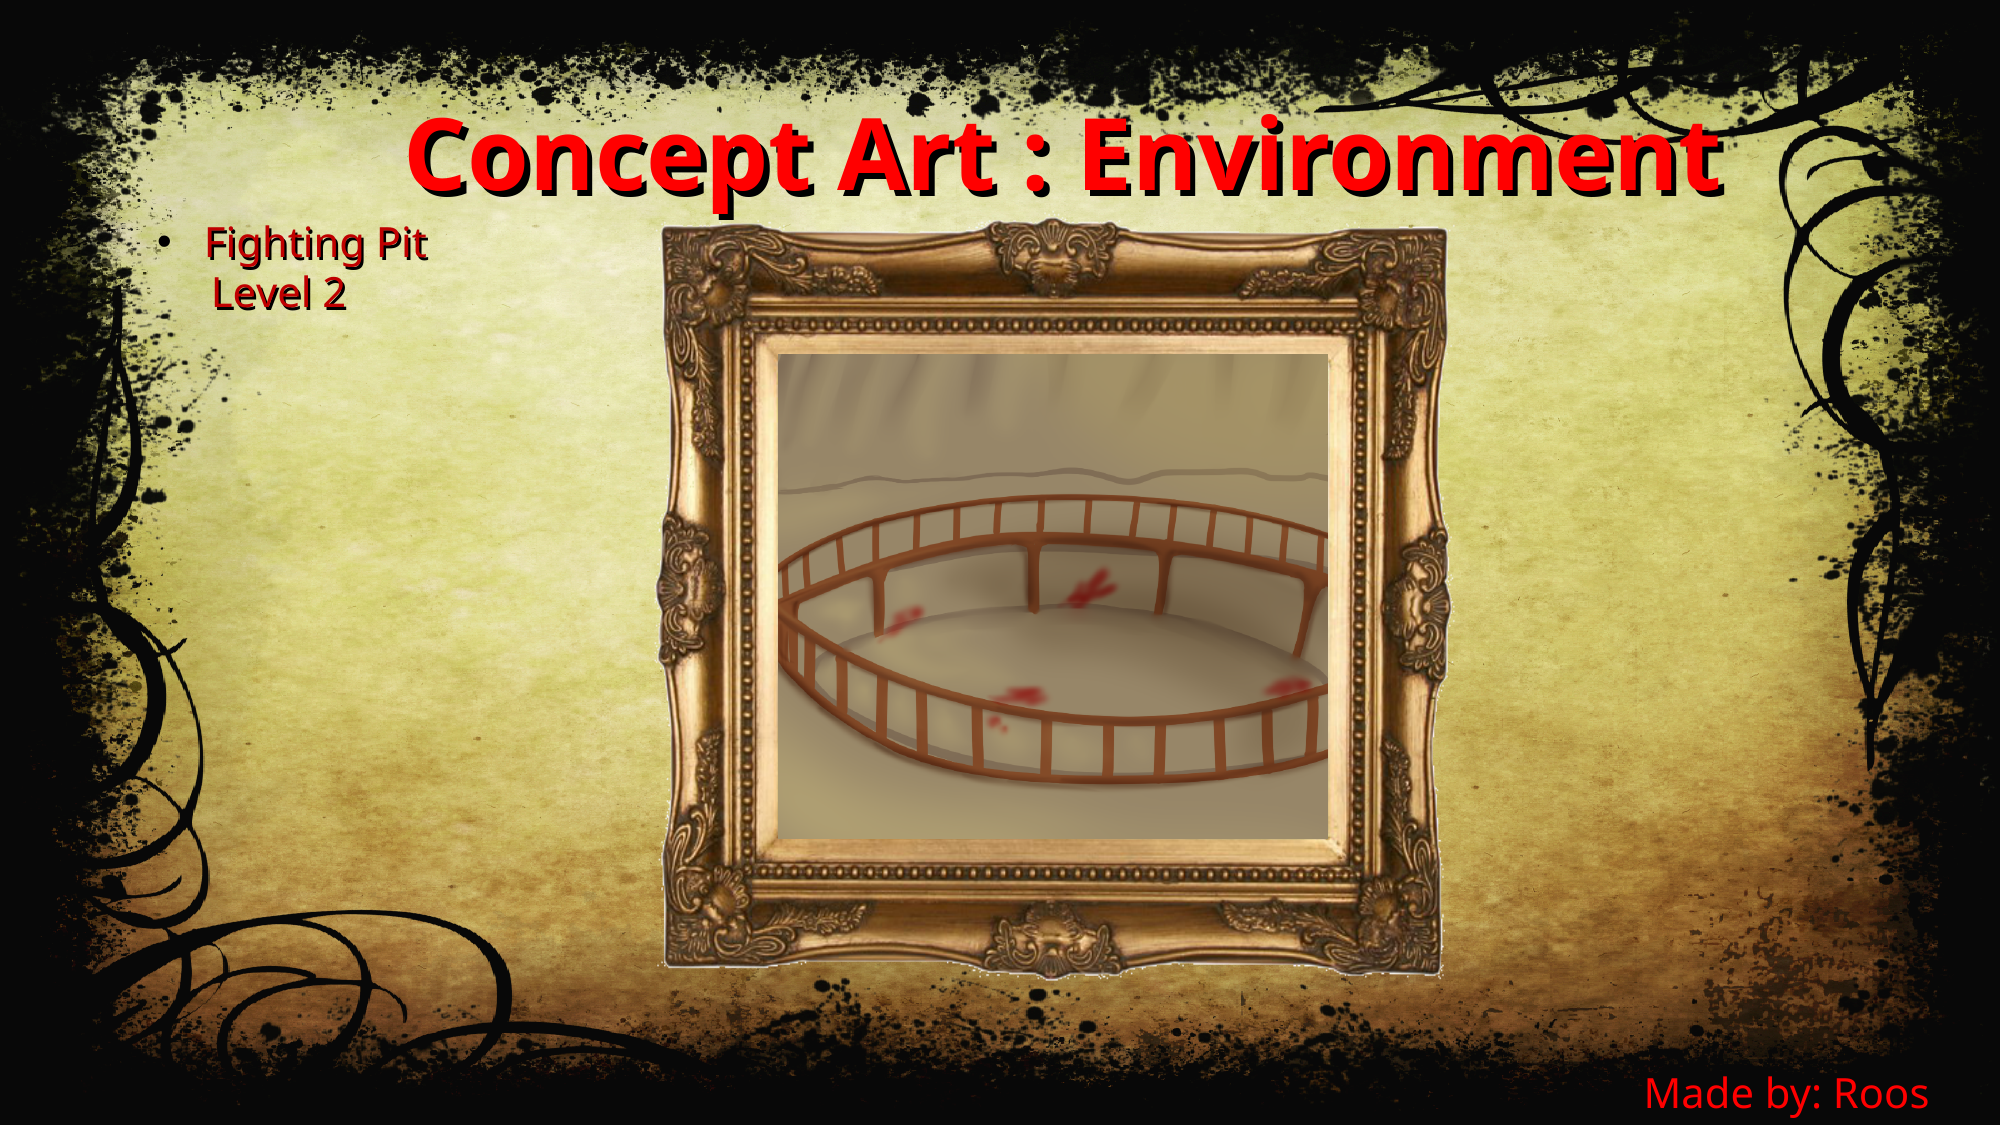

# Concept Art : Environment
Fighting Pit
 Level 2
Made by: Roos